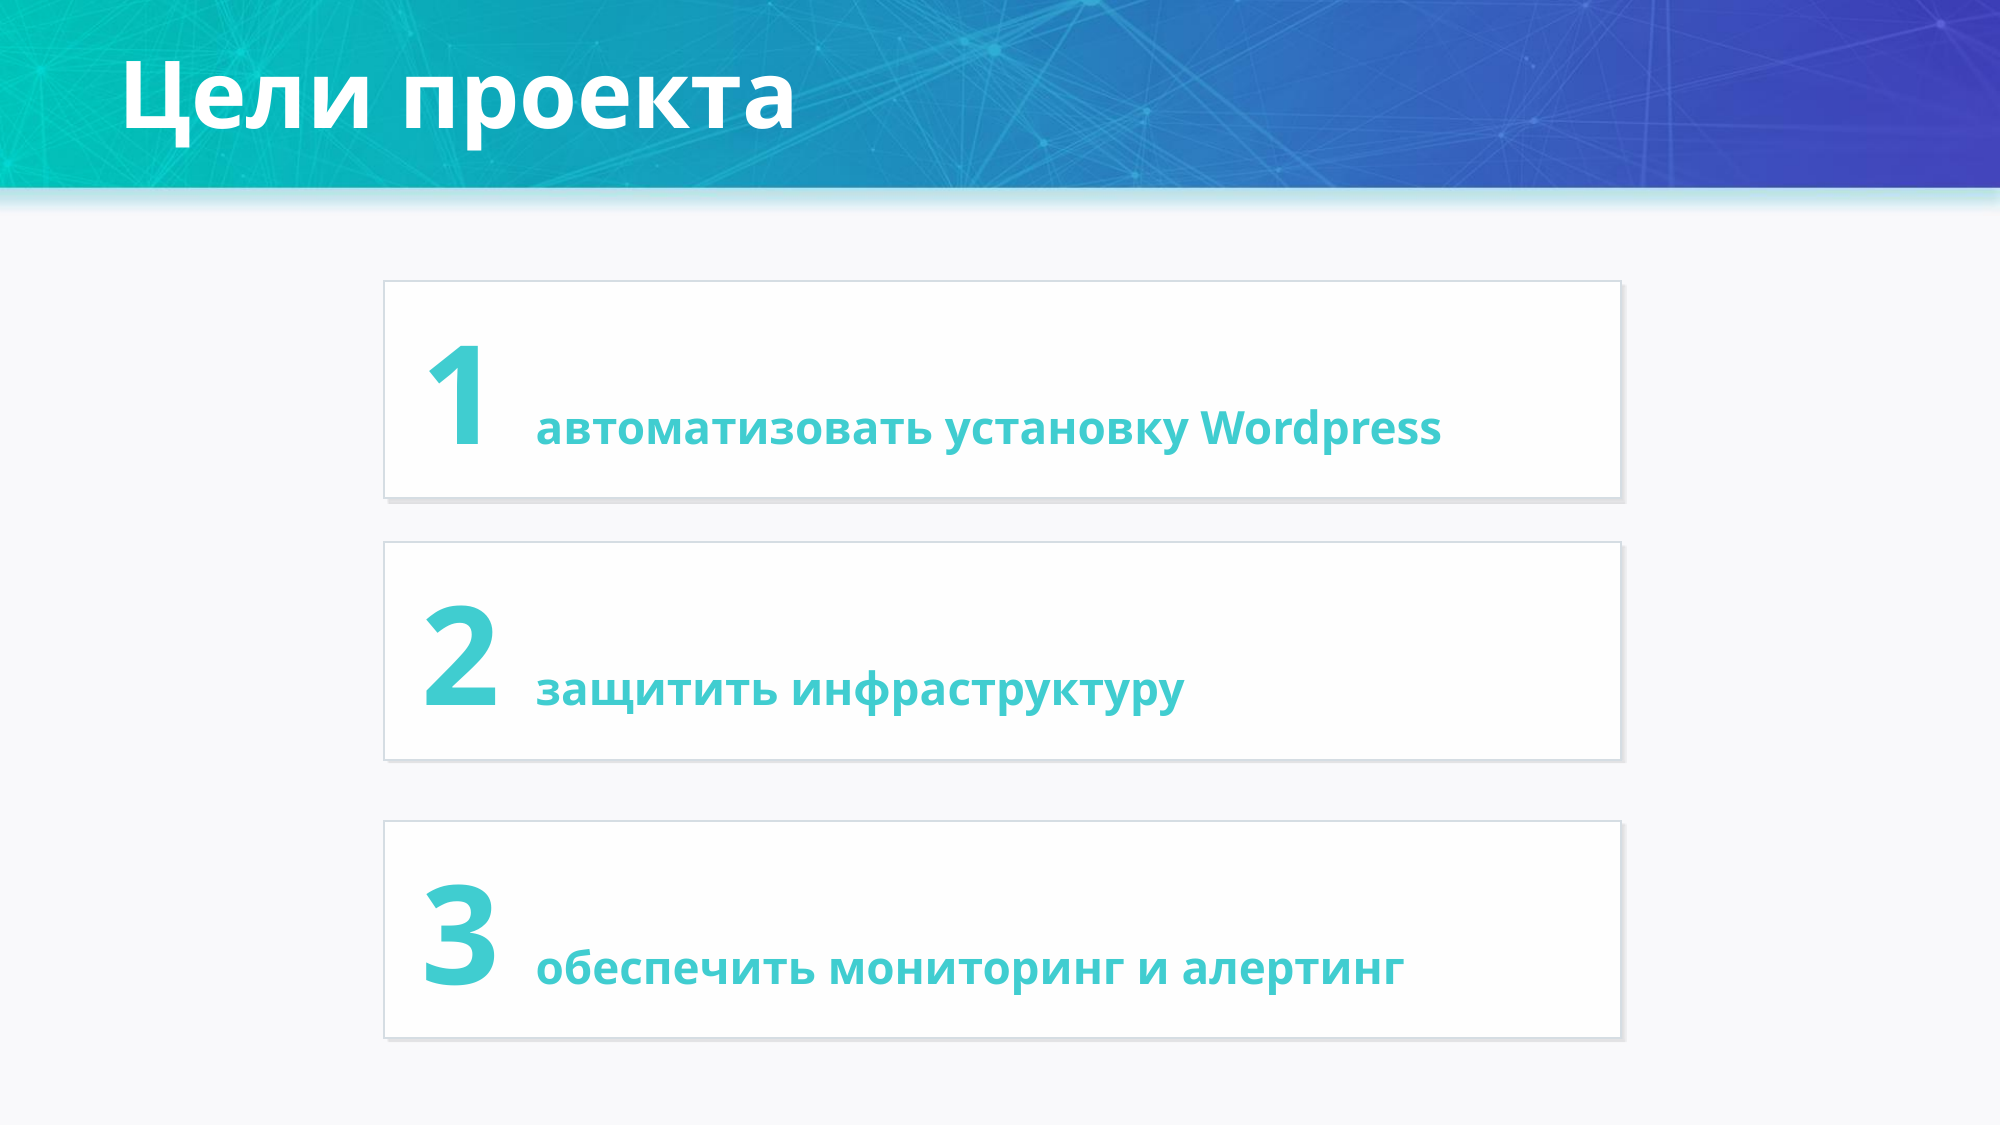

Цели проекта
1 автоматизовать установку Wordpress
2 защитить инфраструктуру
3 обеспечить мониторинг и алертинг